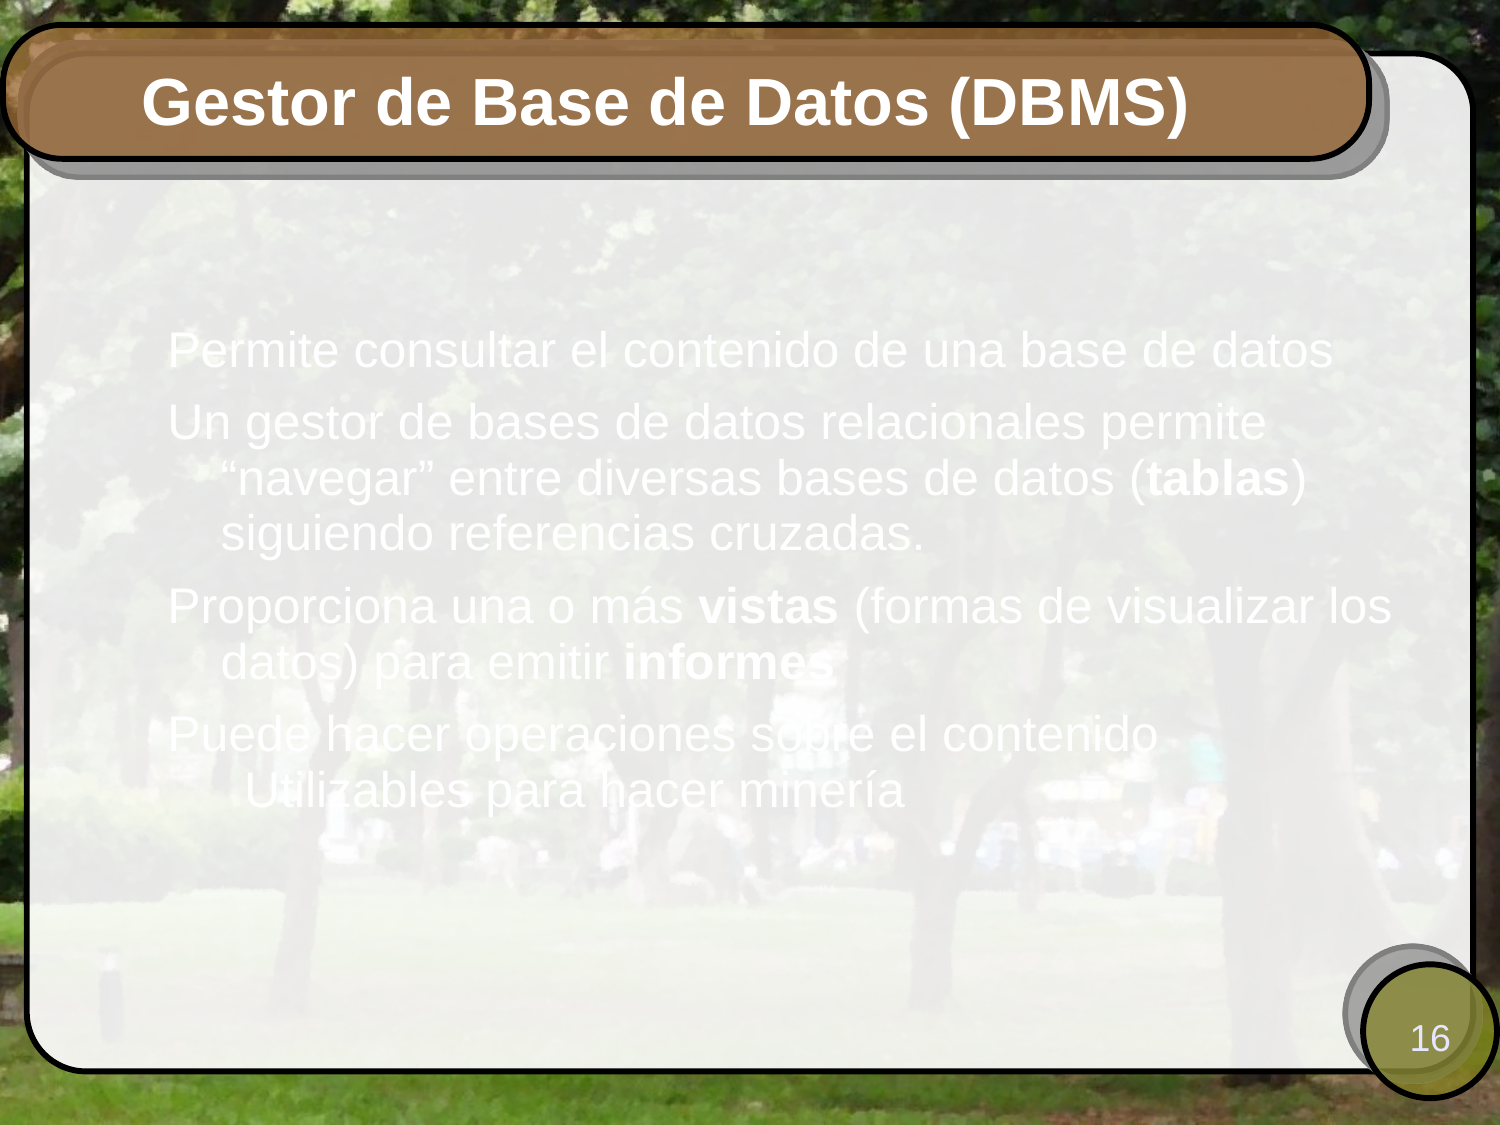

# Gestor de Base de Datos (DBMS)
Permite consultar el contenido de una base de datos
Un gestor de bases de datos relacionales permite “navegar” entre diversas bases de datos (tablas) siguiendo referencias cruzadas.
Proporciona una o más vistas (formas de visualizar los datos) para emitir informes
Puede hacer operaciones sobre el contenido
Utilizables para hacer minería
16